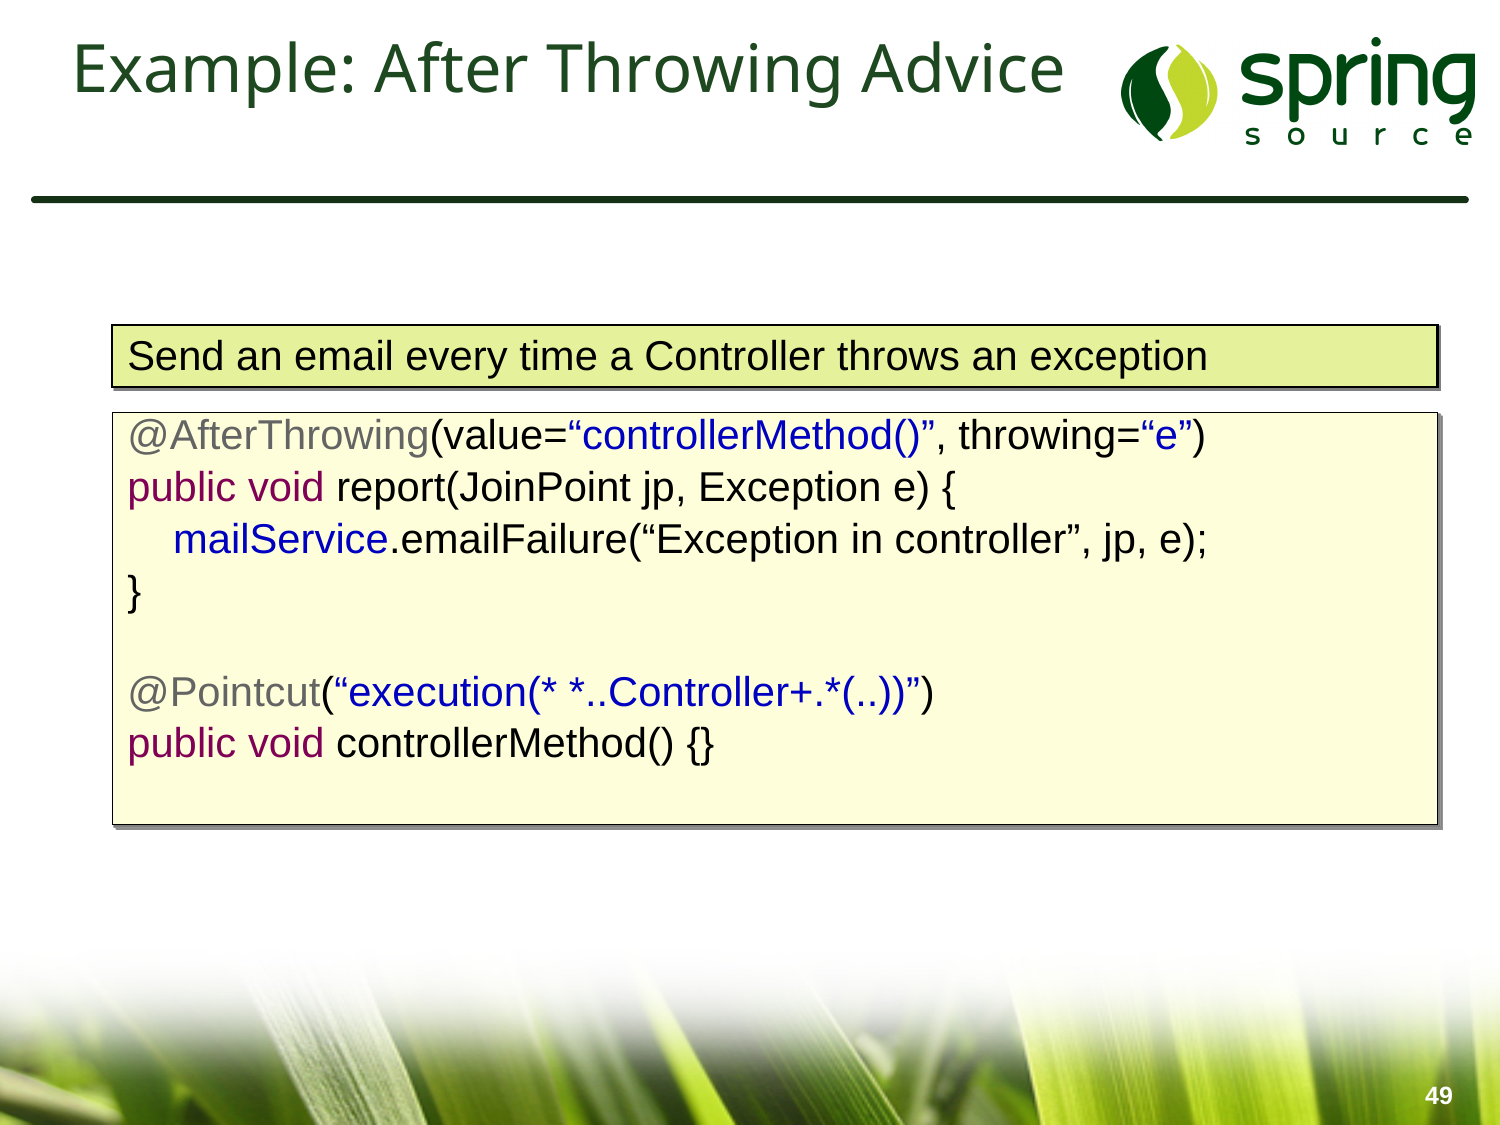

# Example: After Throwing Advice
Send an email every time a Controller throws an exception
@AfterThrowing(value=“controllerMethod()”, throwing=“e”)
public void report(JoinPoint jp, Exception e) {
 mailService.emailFailure(“Exception in controller”, jp, e);
}
@Pointcut(“execution(* *..Controller+.*(..))”)
public void controllerMethod() {}